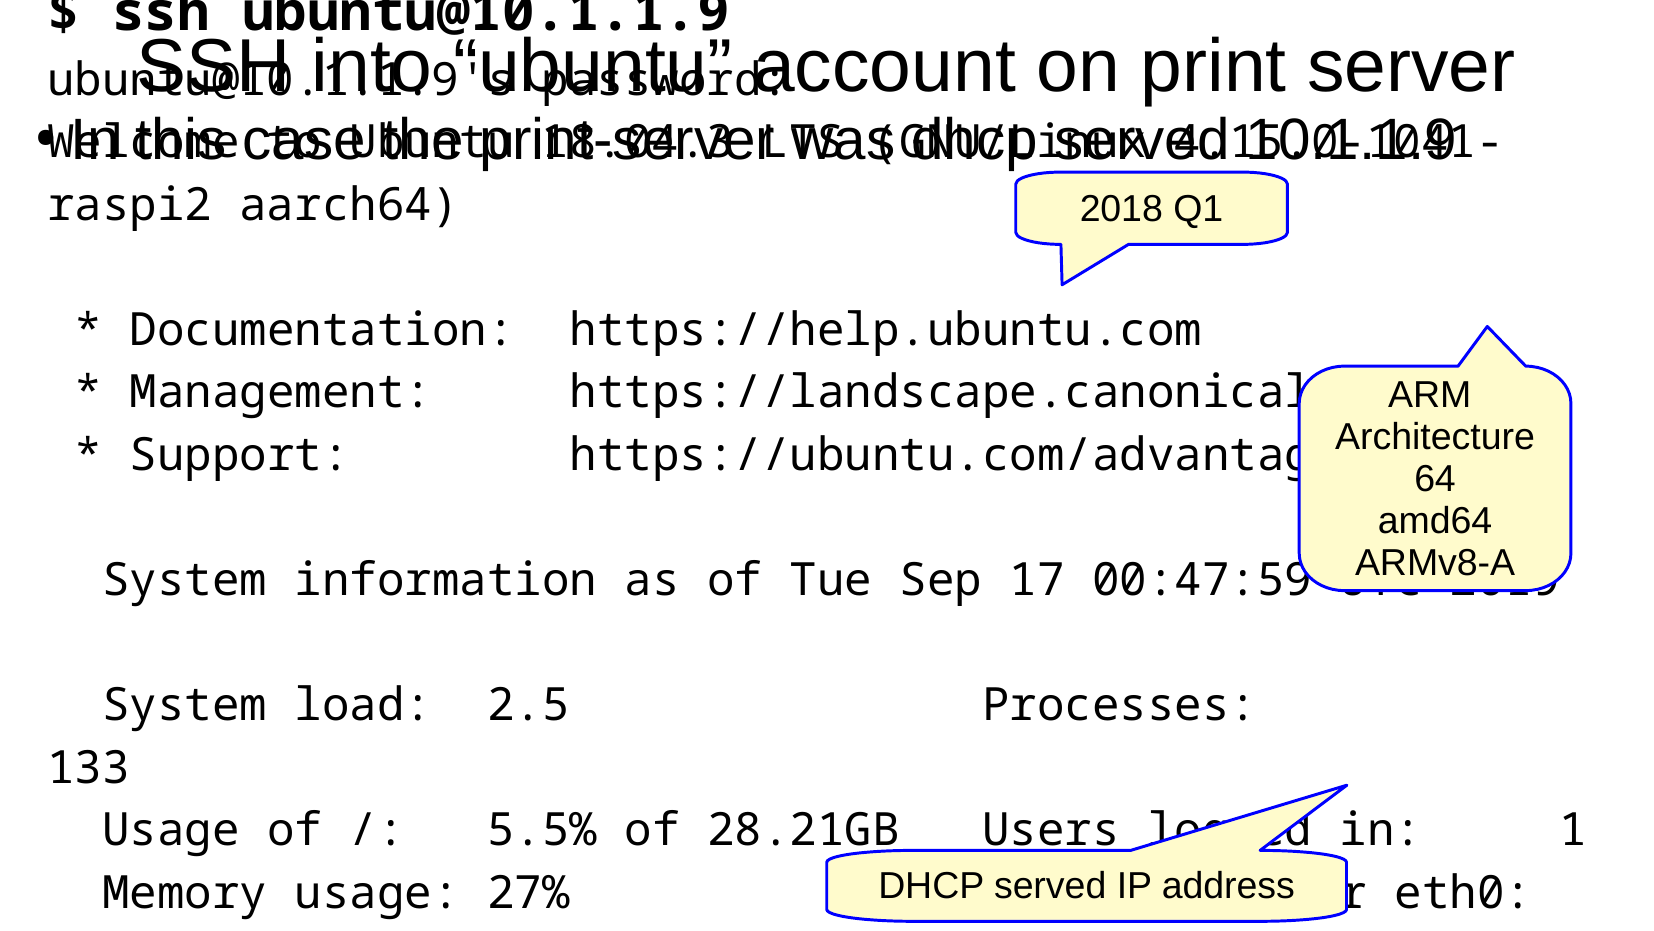

$ ssh ubuntu@10.1.1.9
ubuntu@10.1.1.9's password:
Welcome to Ubuntu 18.04.3 LTS (GNU/Linux 4.15.0-1041-raspi2 aarch64)
 * Documentation: https://help.ubuntu.com
 * Management: https://landscape.canonical.com
 * Support: https://ubuntu.com/advantage
 System information as of Tue Sep 17 00:47:59 UTC 2019
 System load: 2.5 Processes: 133
 Usage of /: 5.5% of 28.21GB Users logged in: 1
 Memory usage: 27% IP address for eth0: 10.1.1.9
 Swap usage: 0%
# SSH into “ubuntu” account on print server
In this case the print-server was dhcp served 10.1.1.9
2018 Q1
ARM Architecture
64
amd64
ARMv8-A
DHCP served IP address